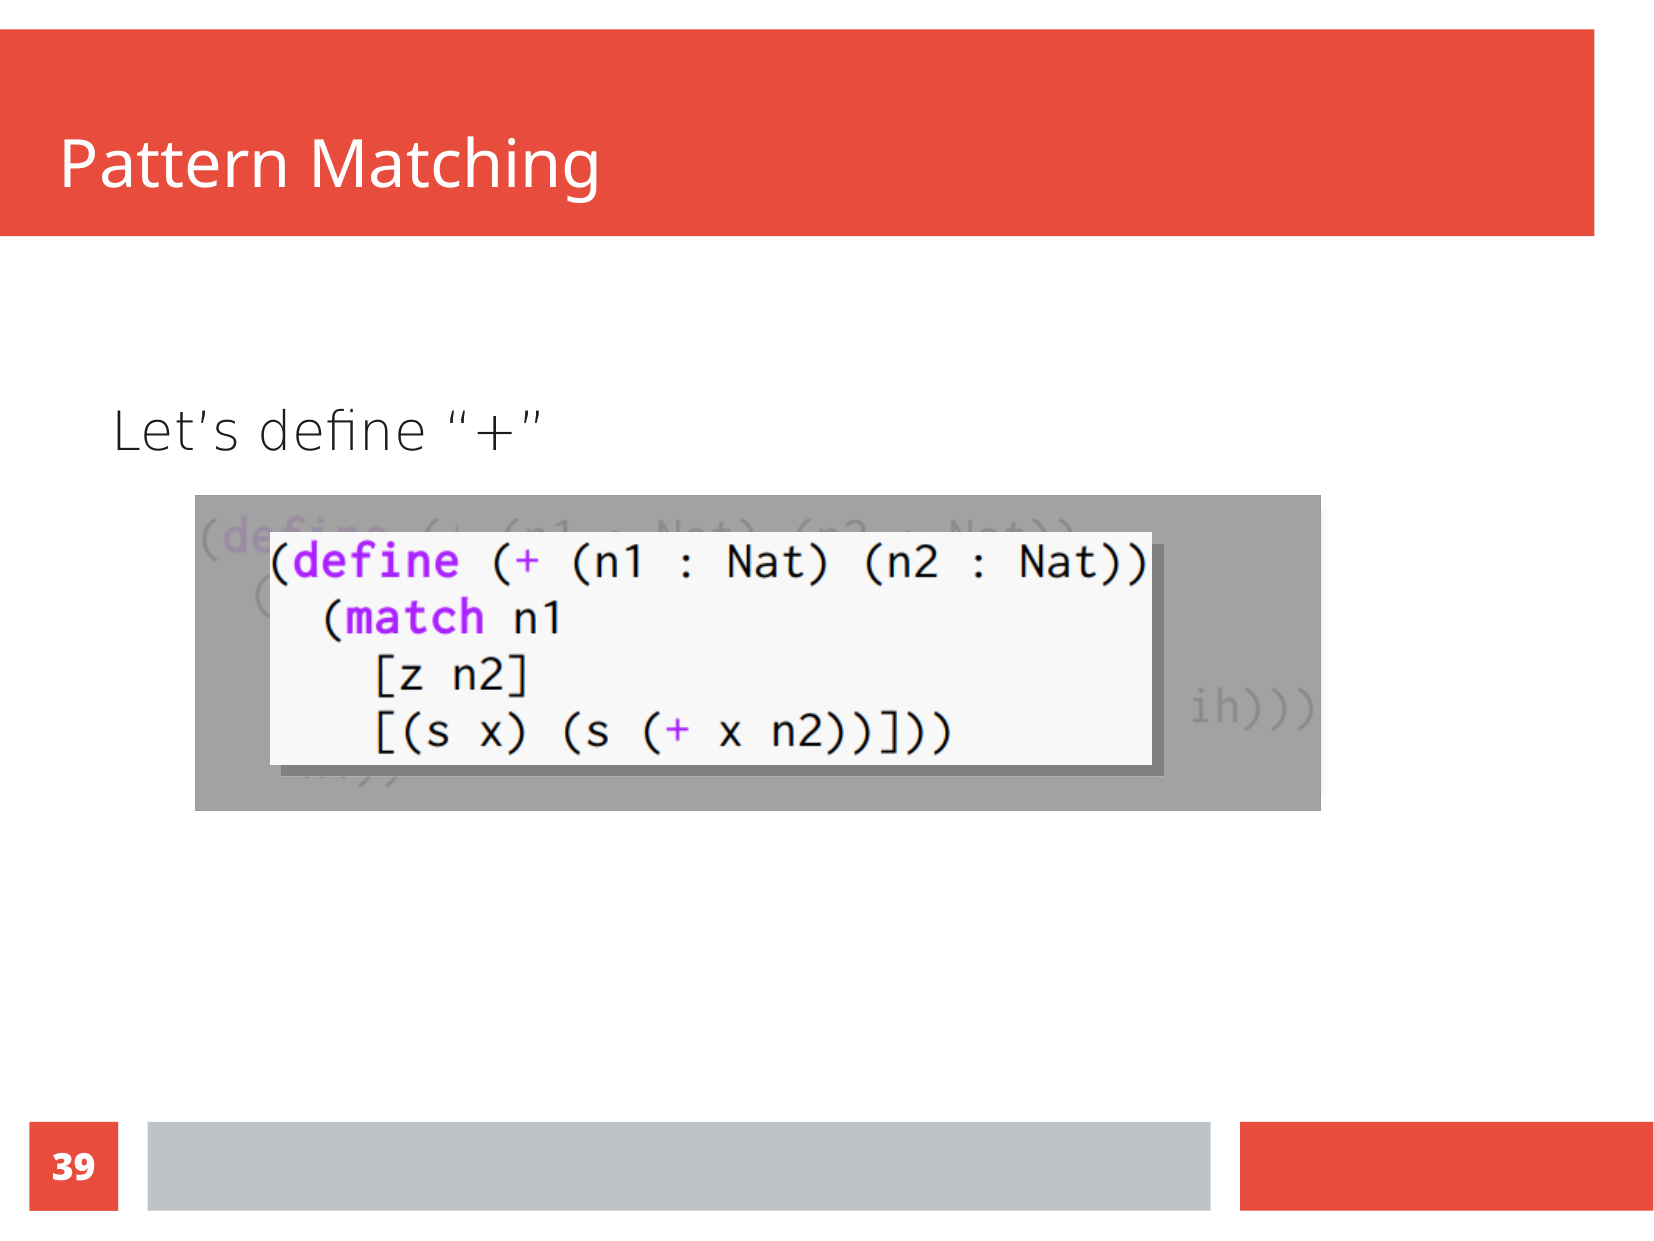

# Pattern Matching
Let’s define “+”
39